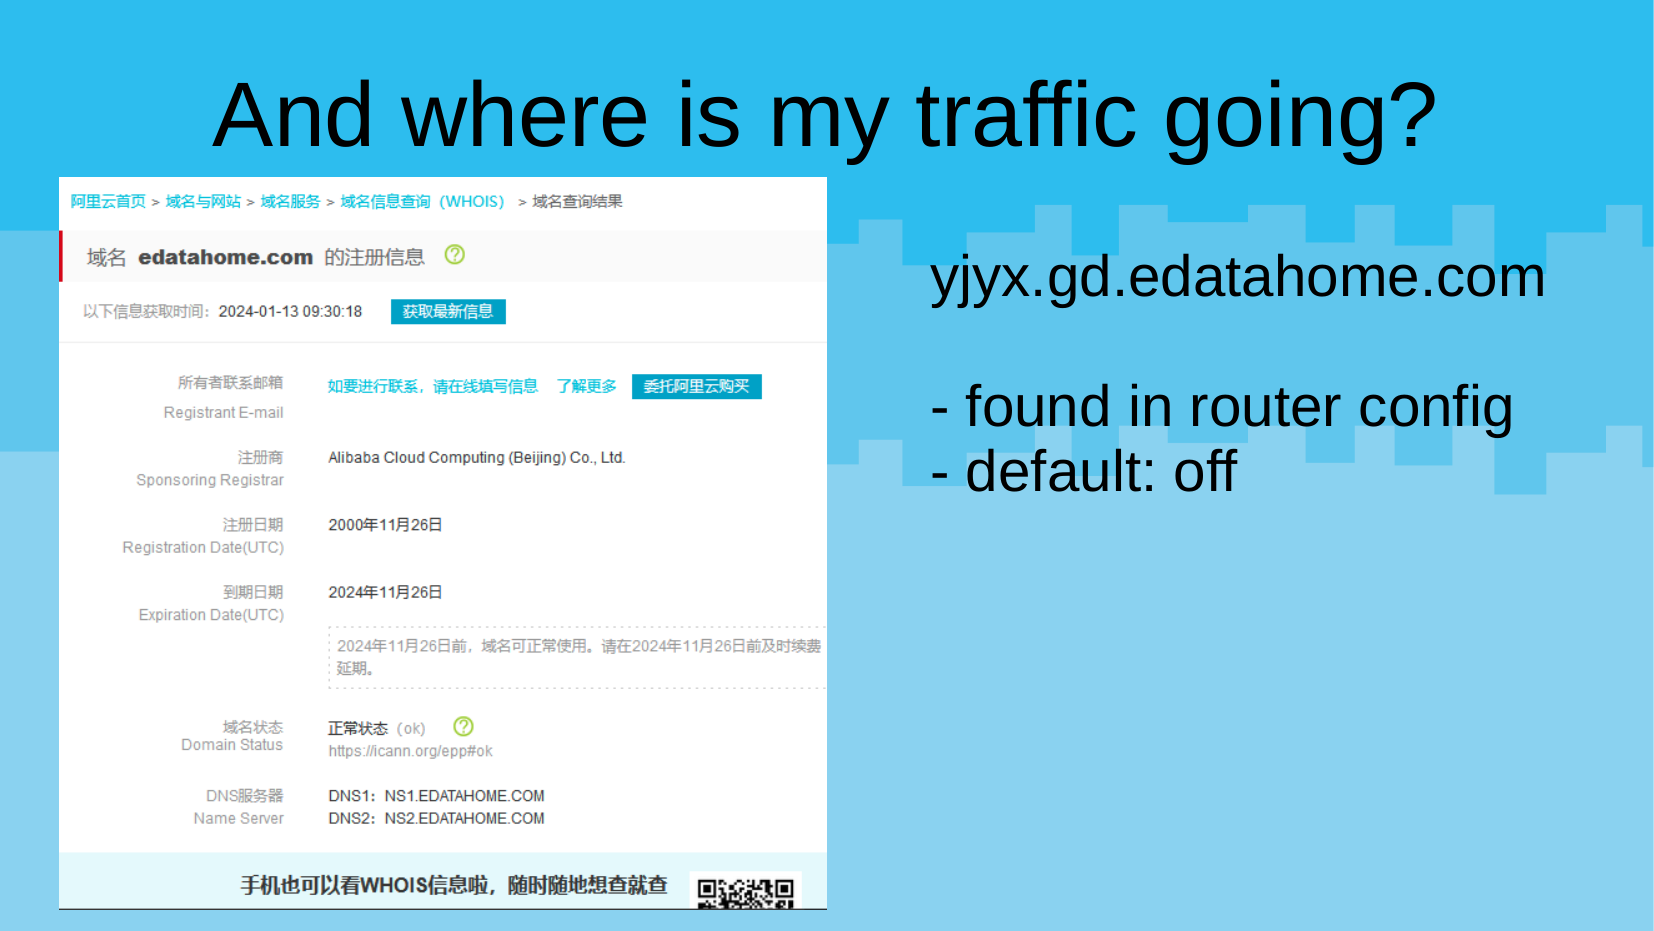

# And where is my traffic going?
yjyx.gd.edatahome.com
- found in router config
- default: off